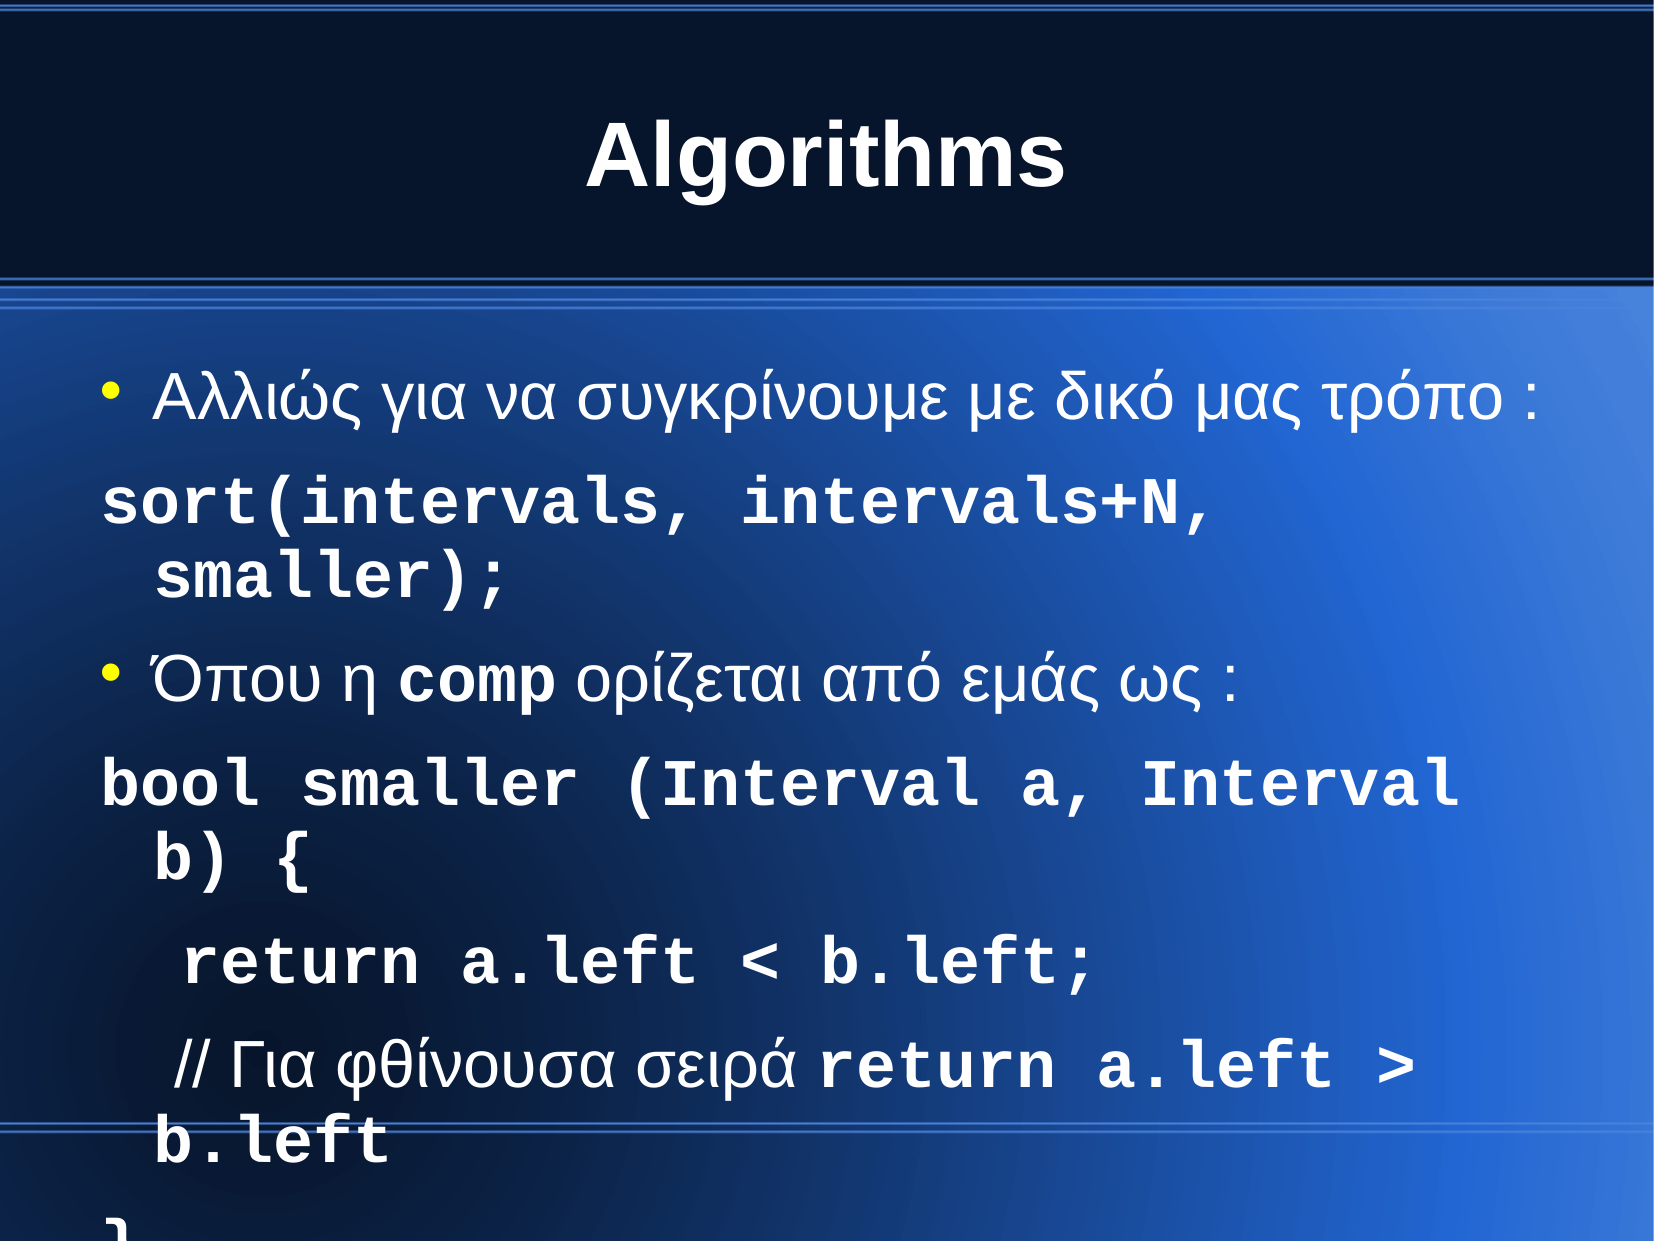

# Algorithms
Αλλιώς για να συγκρίνουμε με δικό μας τρόπο :
sort(intervals, intervals+N, smaller);
Όπου η comp ορίζεται από εμάς ως :
bool smaller (Interval a, Interval b) {
 return a.left < b.left;
 // Για φθίνουσα σειρά return a.left > b.left
}